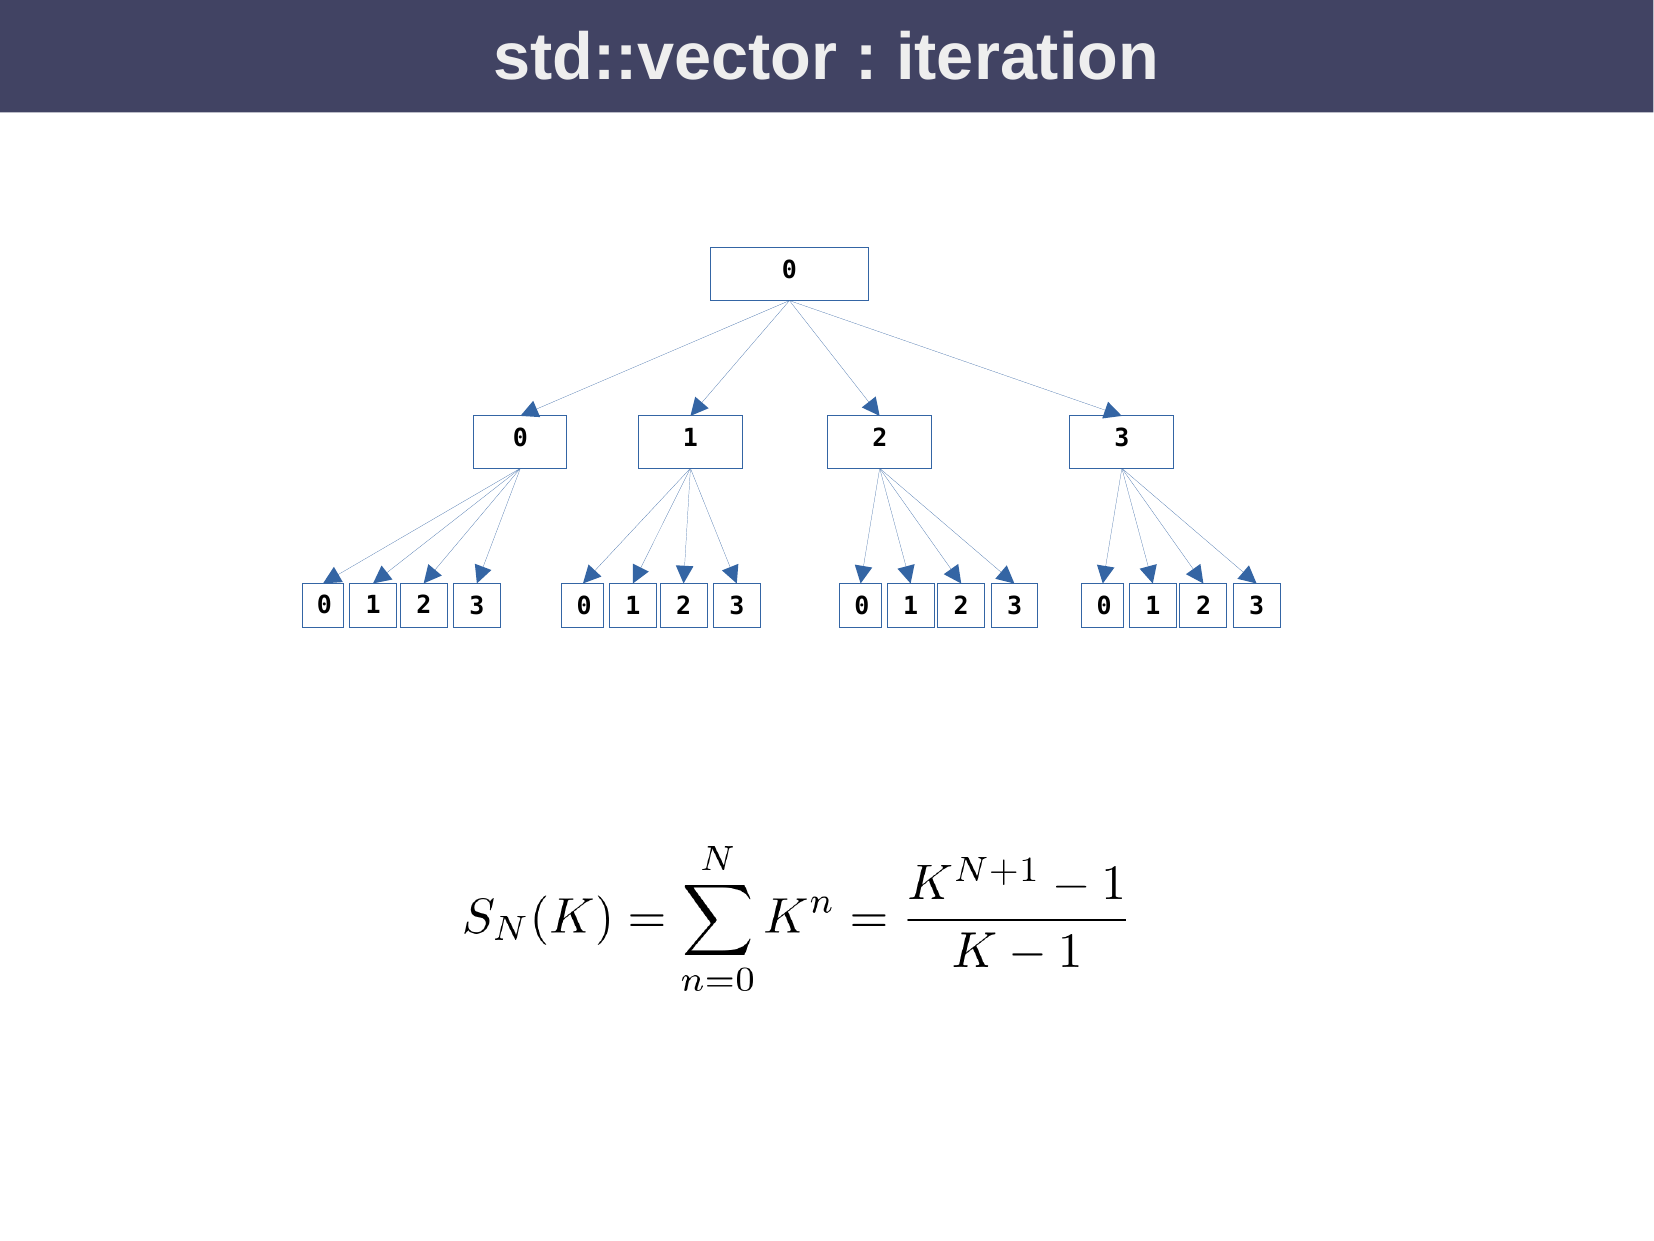

std::vector : iteration
0
0
1
2
3
0
1
2
3
0
1
2
3
0
1
2
0
1
2
3
3